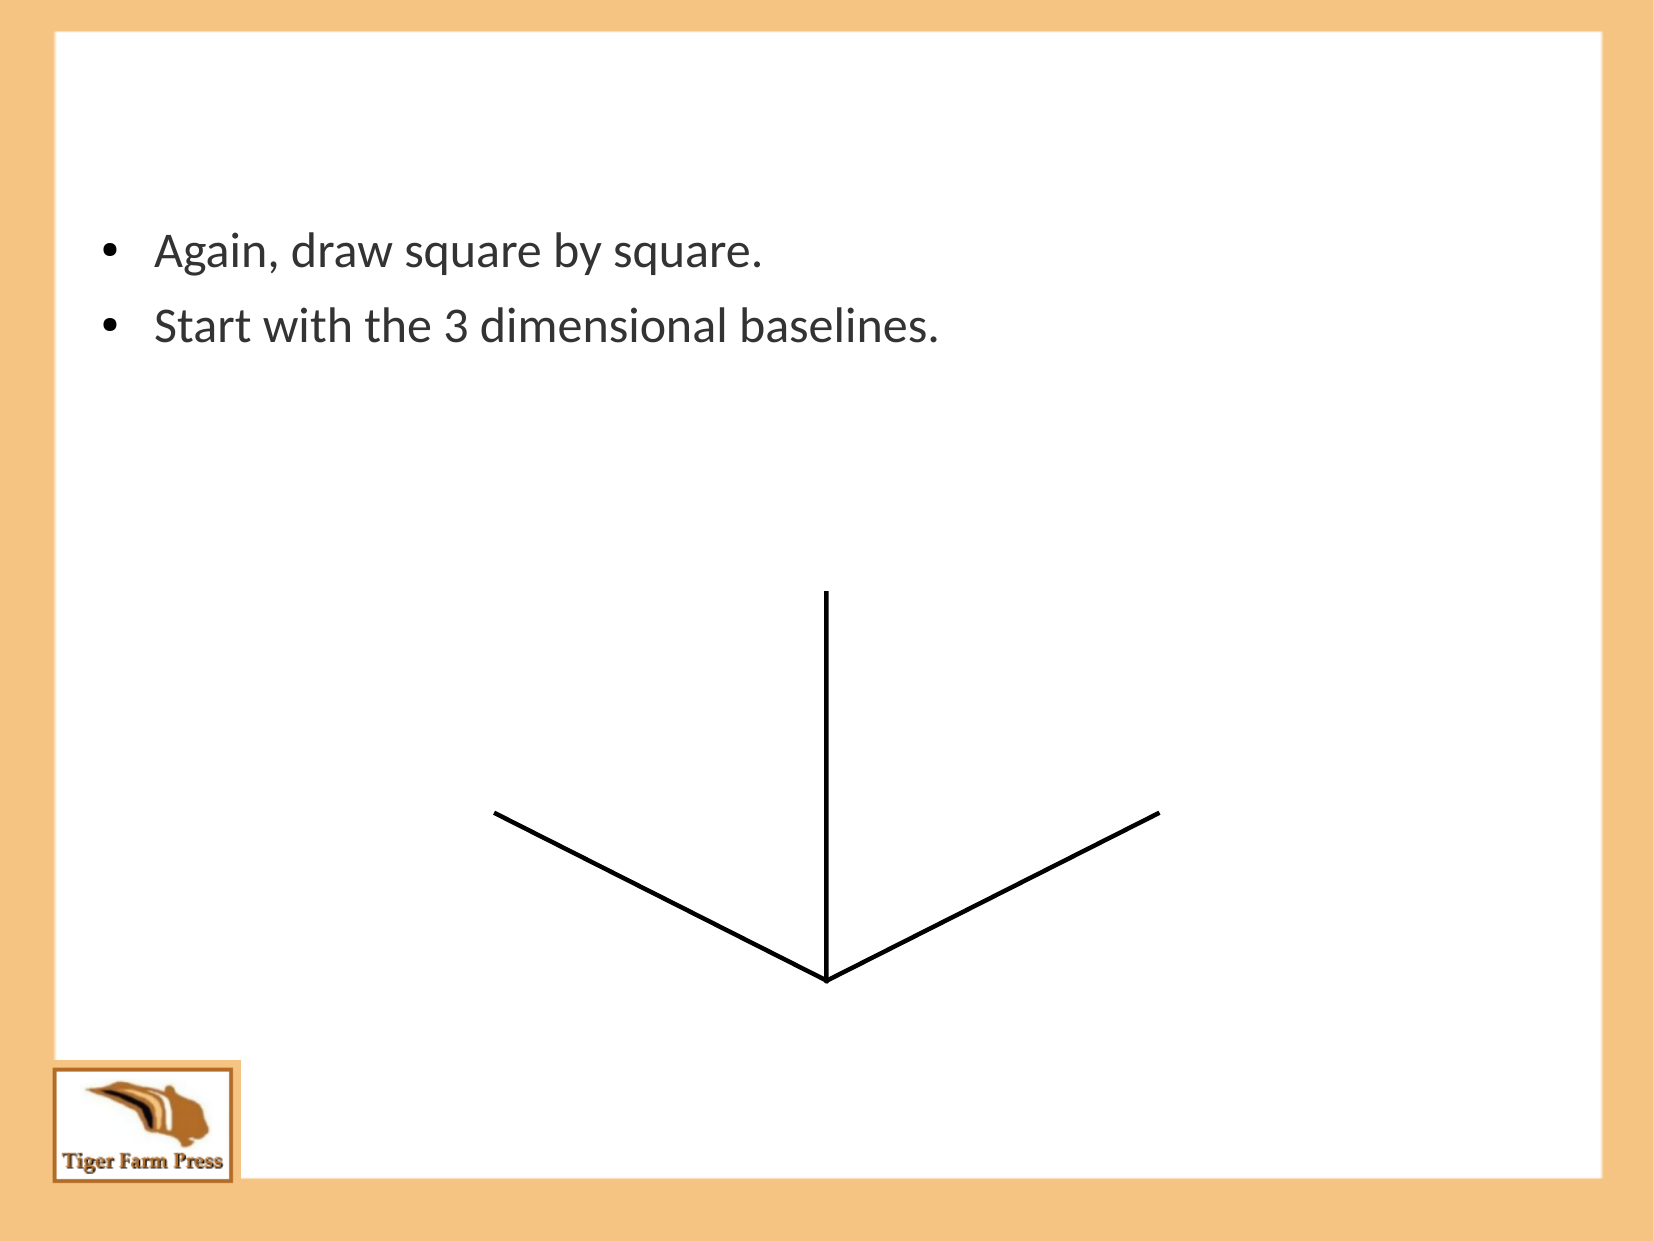

# Again, draw square by square.
Start with the 3 dimensional baselines.